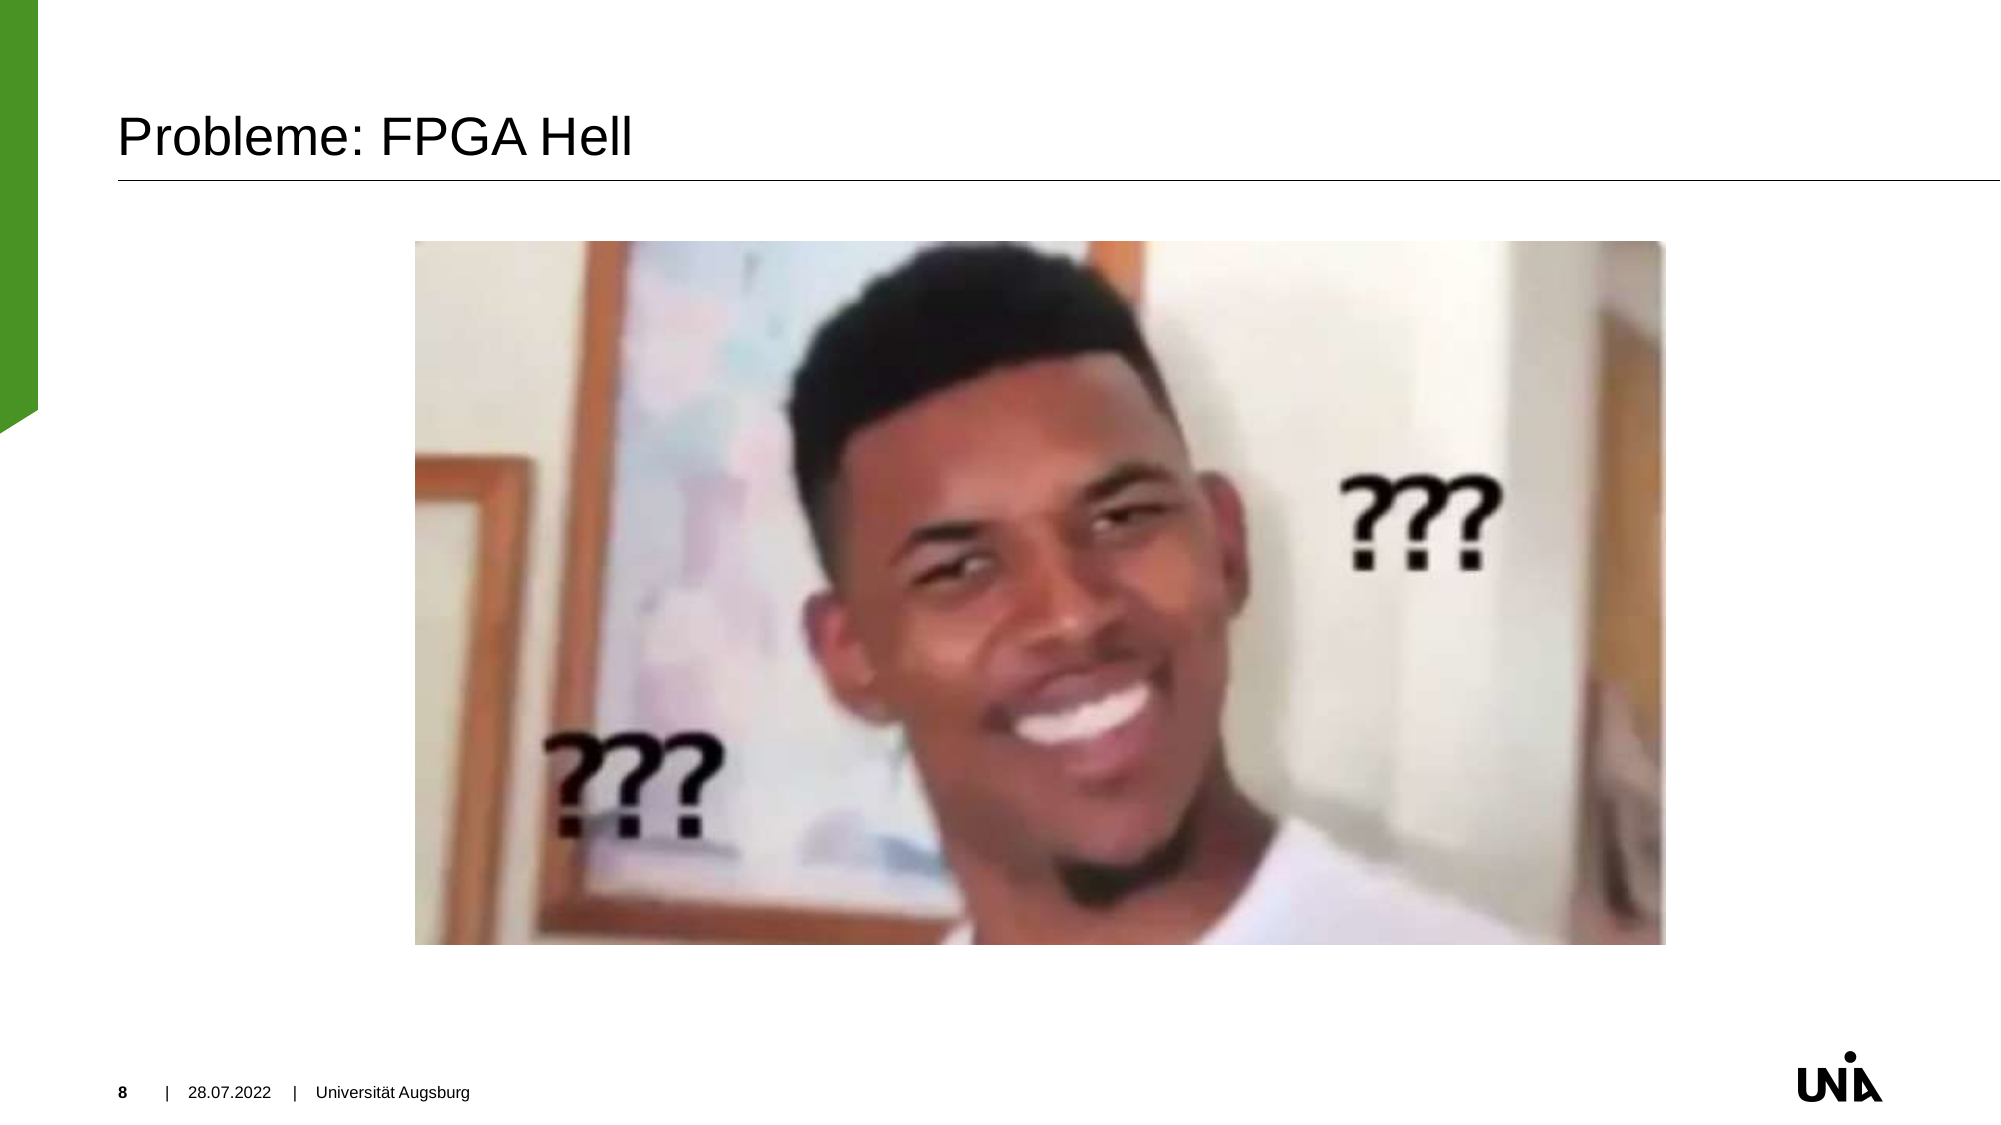

# Probleme: FPGA Hell
| 28.07.2022
| Universität Augsburg